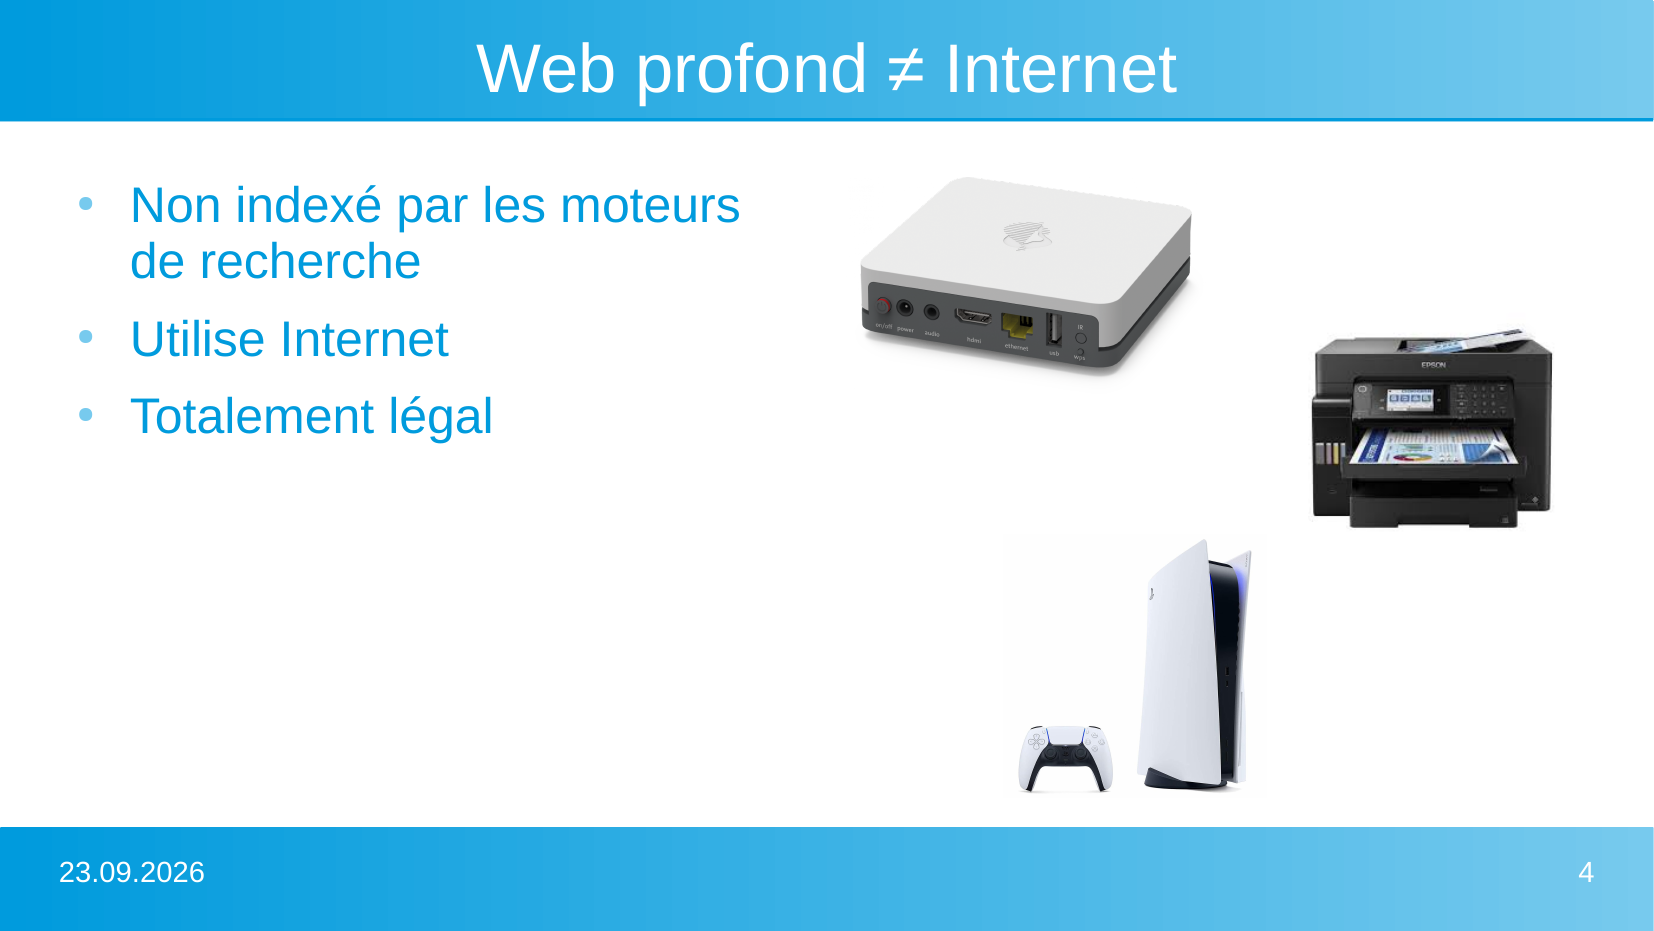

# Web profond ≠ Internet
Non indexé par les moteurs de recherche
Utilise Internet
Totalement légal
4